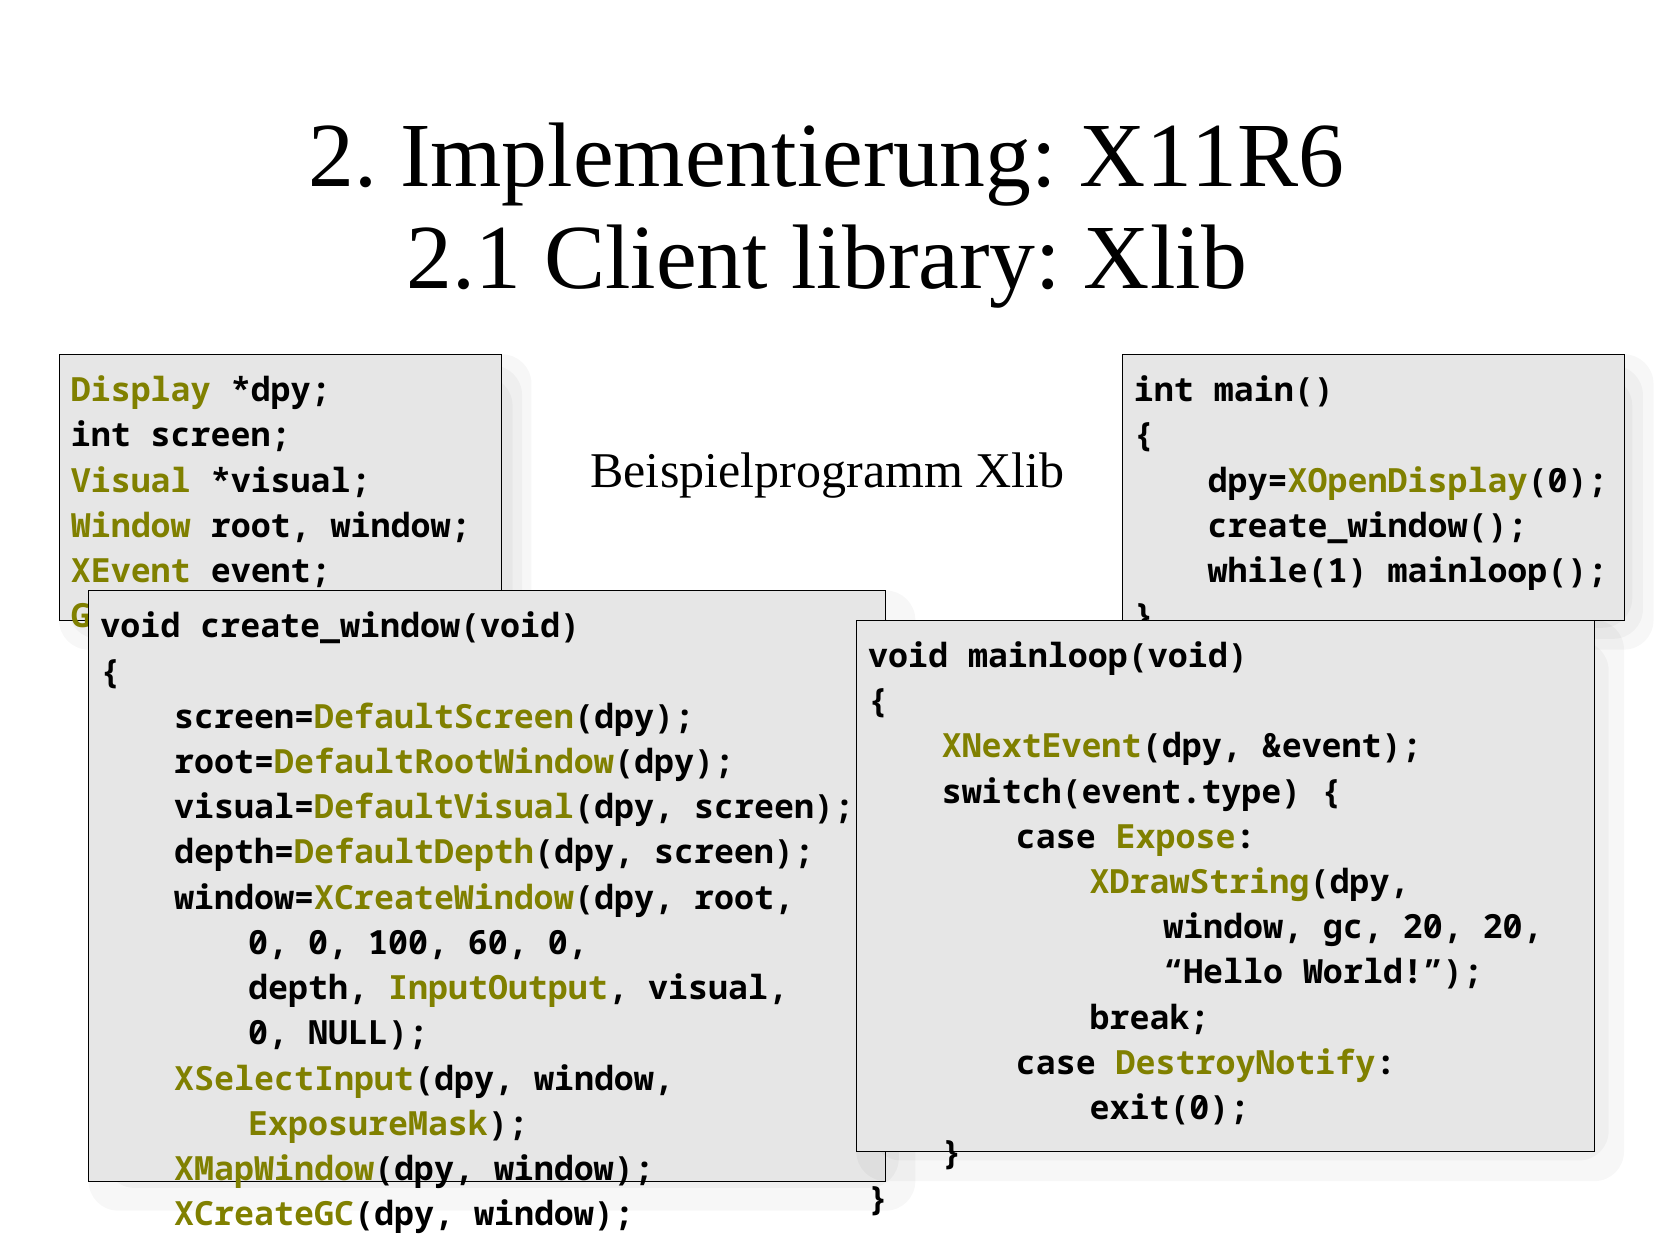

# 2. Implementierung: X11R6 2.1 Client library: Xlib
Display *dpy;
int screen;
Visual *visual;
Window root, window;
XEvent event;
GC gc;
int main()
{
	dpy=XOpenDisplay(0);
	create_window();
	while(1) mainloop();
}
Beispielprogramm Xlib
void create_window(void)
{
	screen=DefaultScreen(dpy);
	root=DefaultRootWindow(dpy);
	visual=DefaultVisual(dpy, screen);
	depth=DefaultDepth(dpy, screen);
	window=XCreateWindow(dpy, root,
		0, 0, 100, 60, 0,
		depth, InputOutput, visual,
		0, NULL);
	XSelectInput(dpy, window,
		ExposureMask);
	XMapWindow(dpy, window);
	XCreateGC(dpy, window);
}
void mainloop(void)
{
	XNextEvent(dpy, &event);
	switch(event.type) {
		case Expose:
			XDrawString(dpy,
				window, gc, 20, 20,
				“Hello World!”);
			break;
		case DestroyNotify:
			exit(0);
	}
}